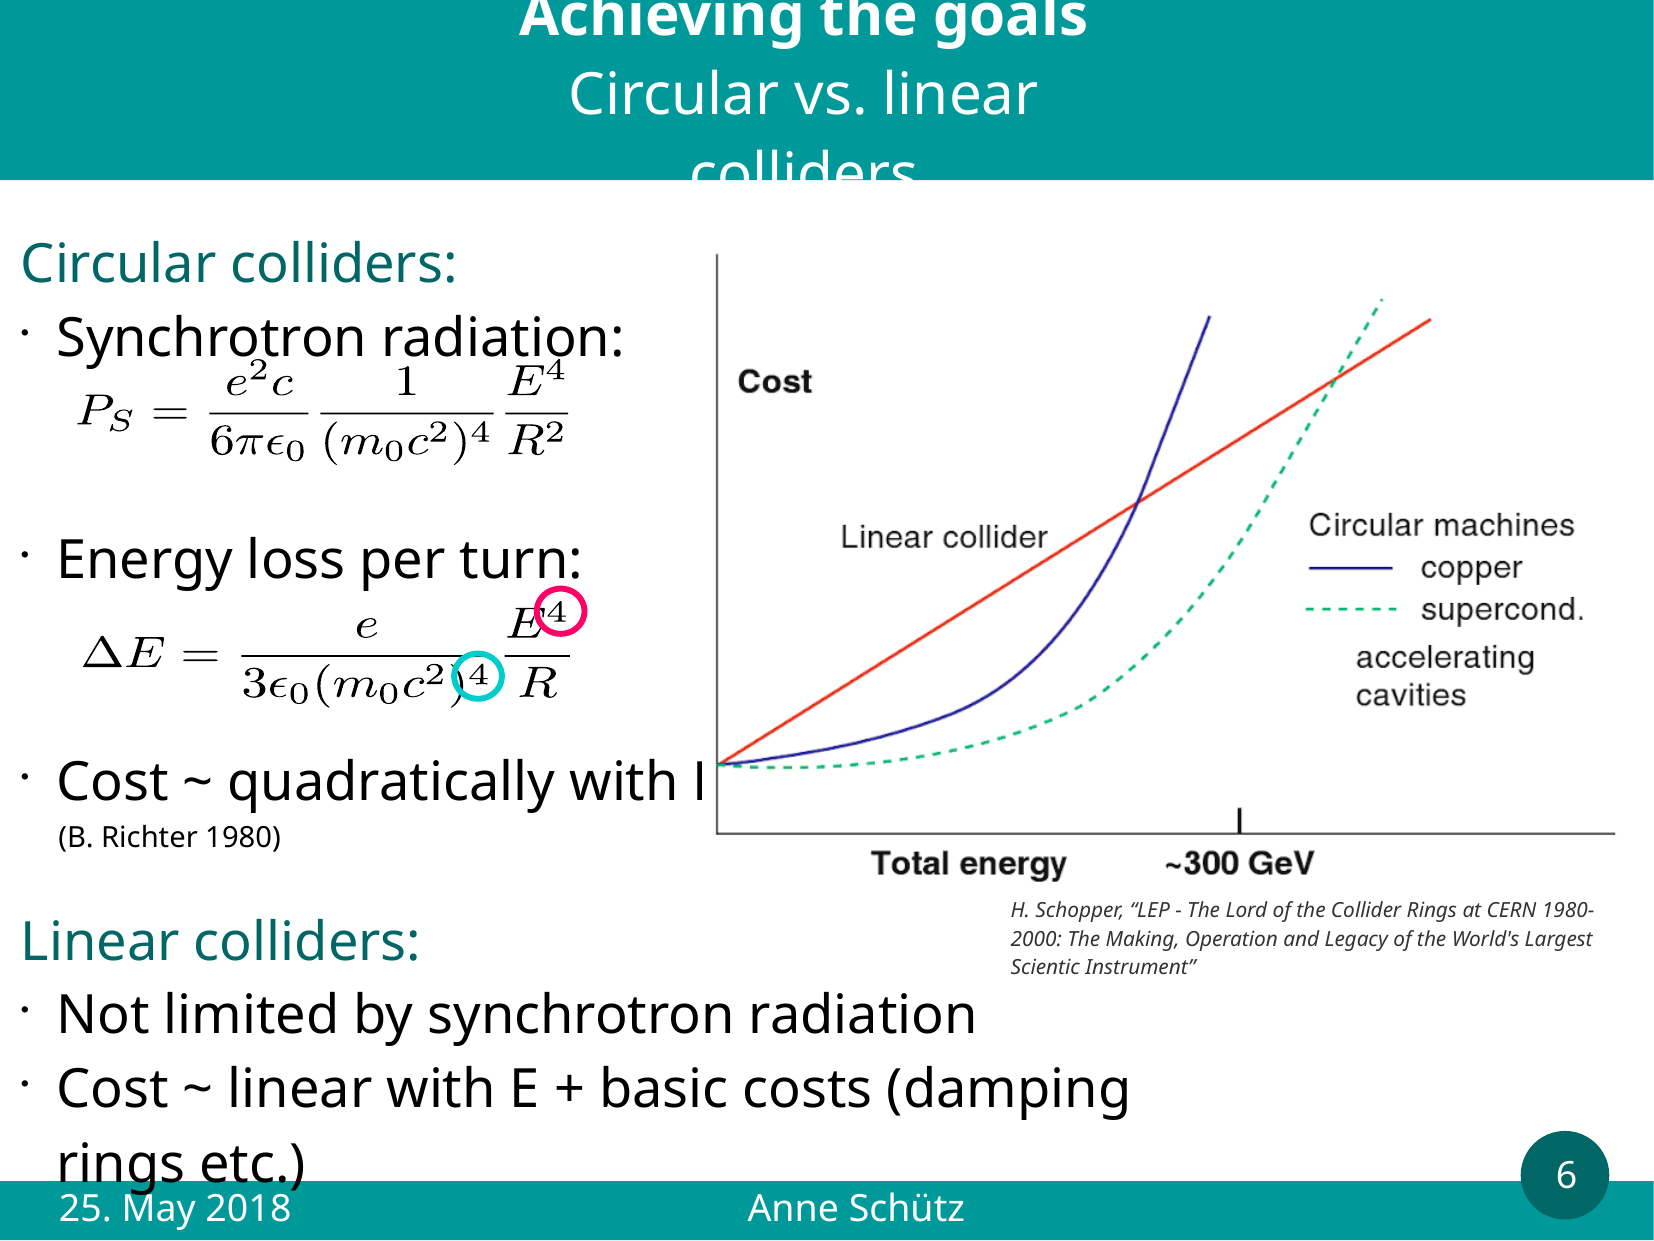

# Achieving the goals Circular vs. linear colliders
Circular colliders:
Synchrotron radiation:
Energy loss per turn:
Cost ~ quadratically with E
 (B. Richter 1980)
H. Schopper, “LEP - The Lord of the Collider Rings at CERN 1980-2000: The Making, Operation and Legacy of the World's Largest Scientic Instrument”
Linear colliders:
Not limited by synchrotron radiation
Cost ~ linear with E + basic costs (damping rings etc.)